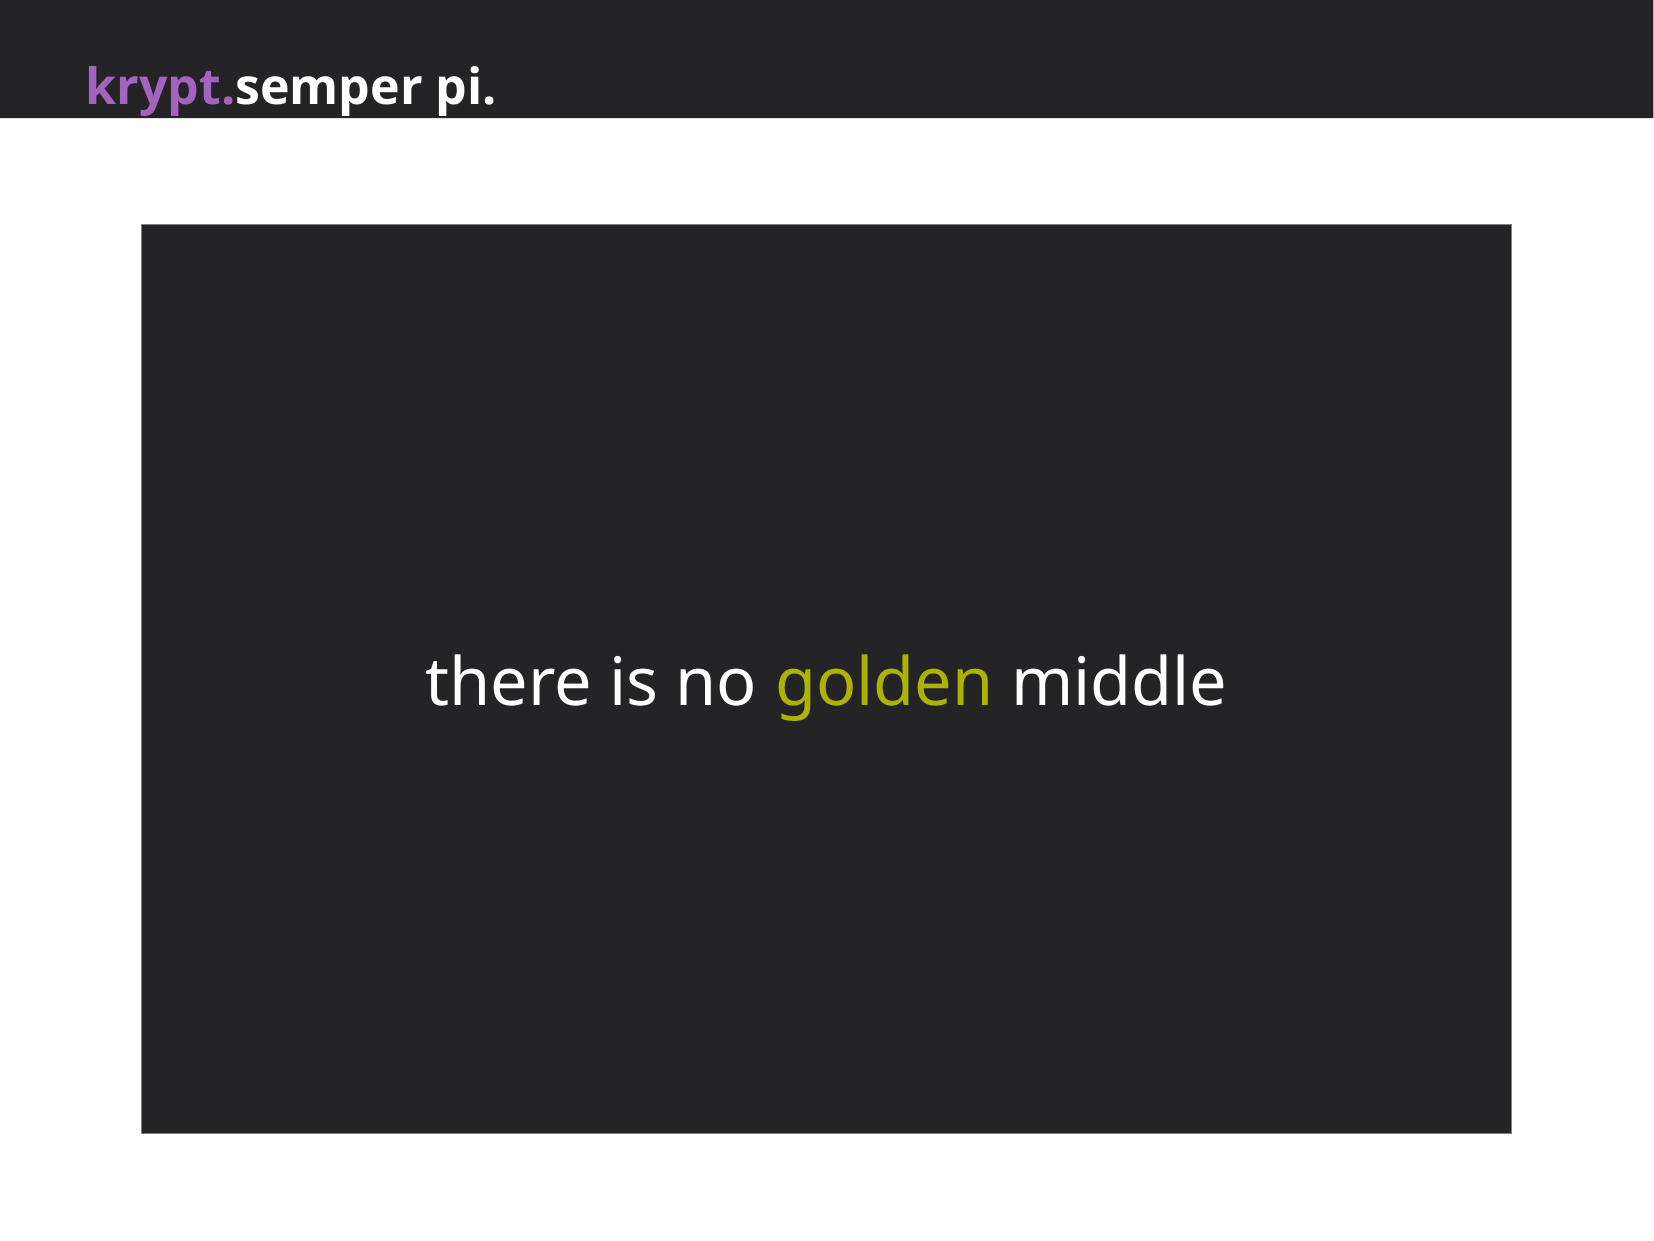

krypt.semper pi.
there is no golden middle
security sucks.